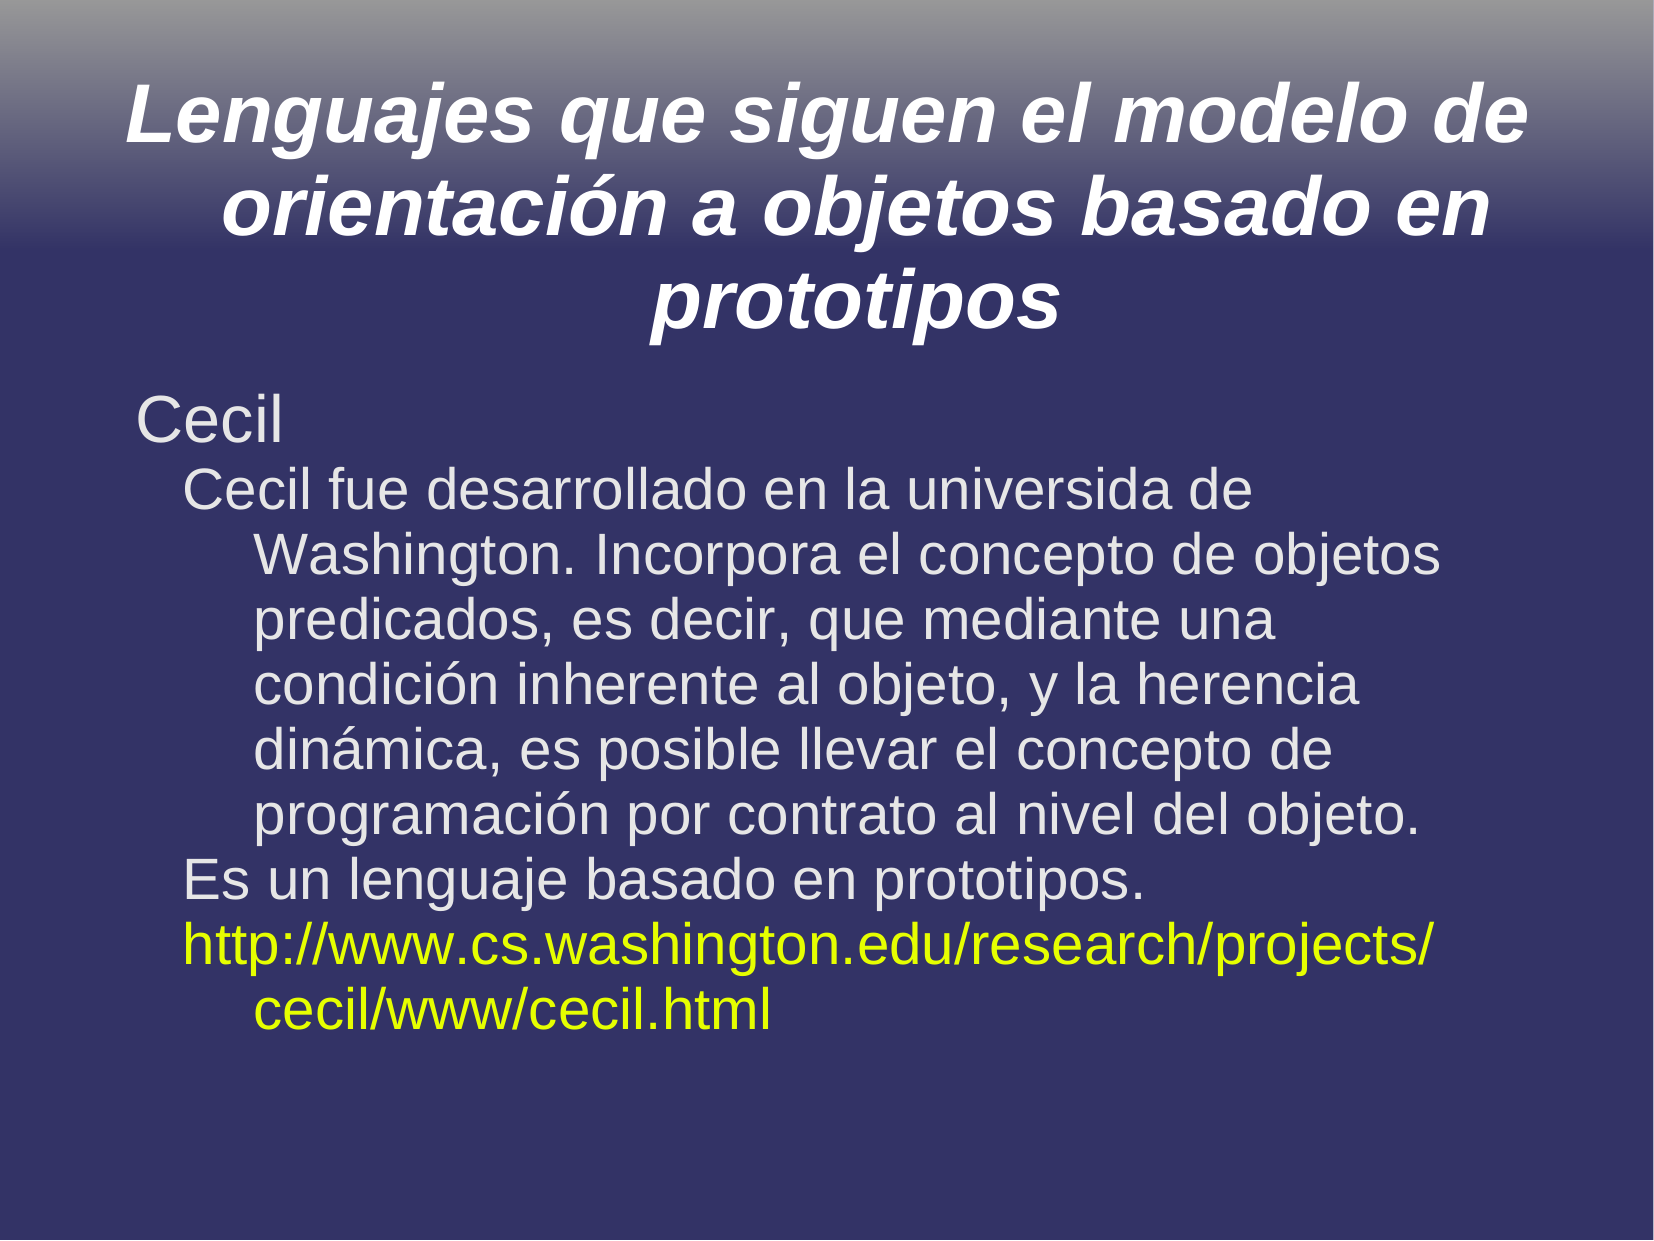

# Lenguajes que siguen el modelo de orientación a objetos basado en prototipos
Cecil
Cecil fue desarrollado en la universida de Washington. Incorpora el concepto de objetos predicados, es decir, que mediante una condición inherente al objeto, y la herencia dinámica, es posible llevar el concepto de programación por contrato al nivel del objeto.
Es un lenguaje basado en prototipos.
http://www.cs.washington.edu/research/projects/cecil/www/cecil.html